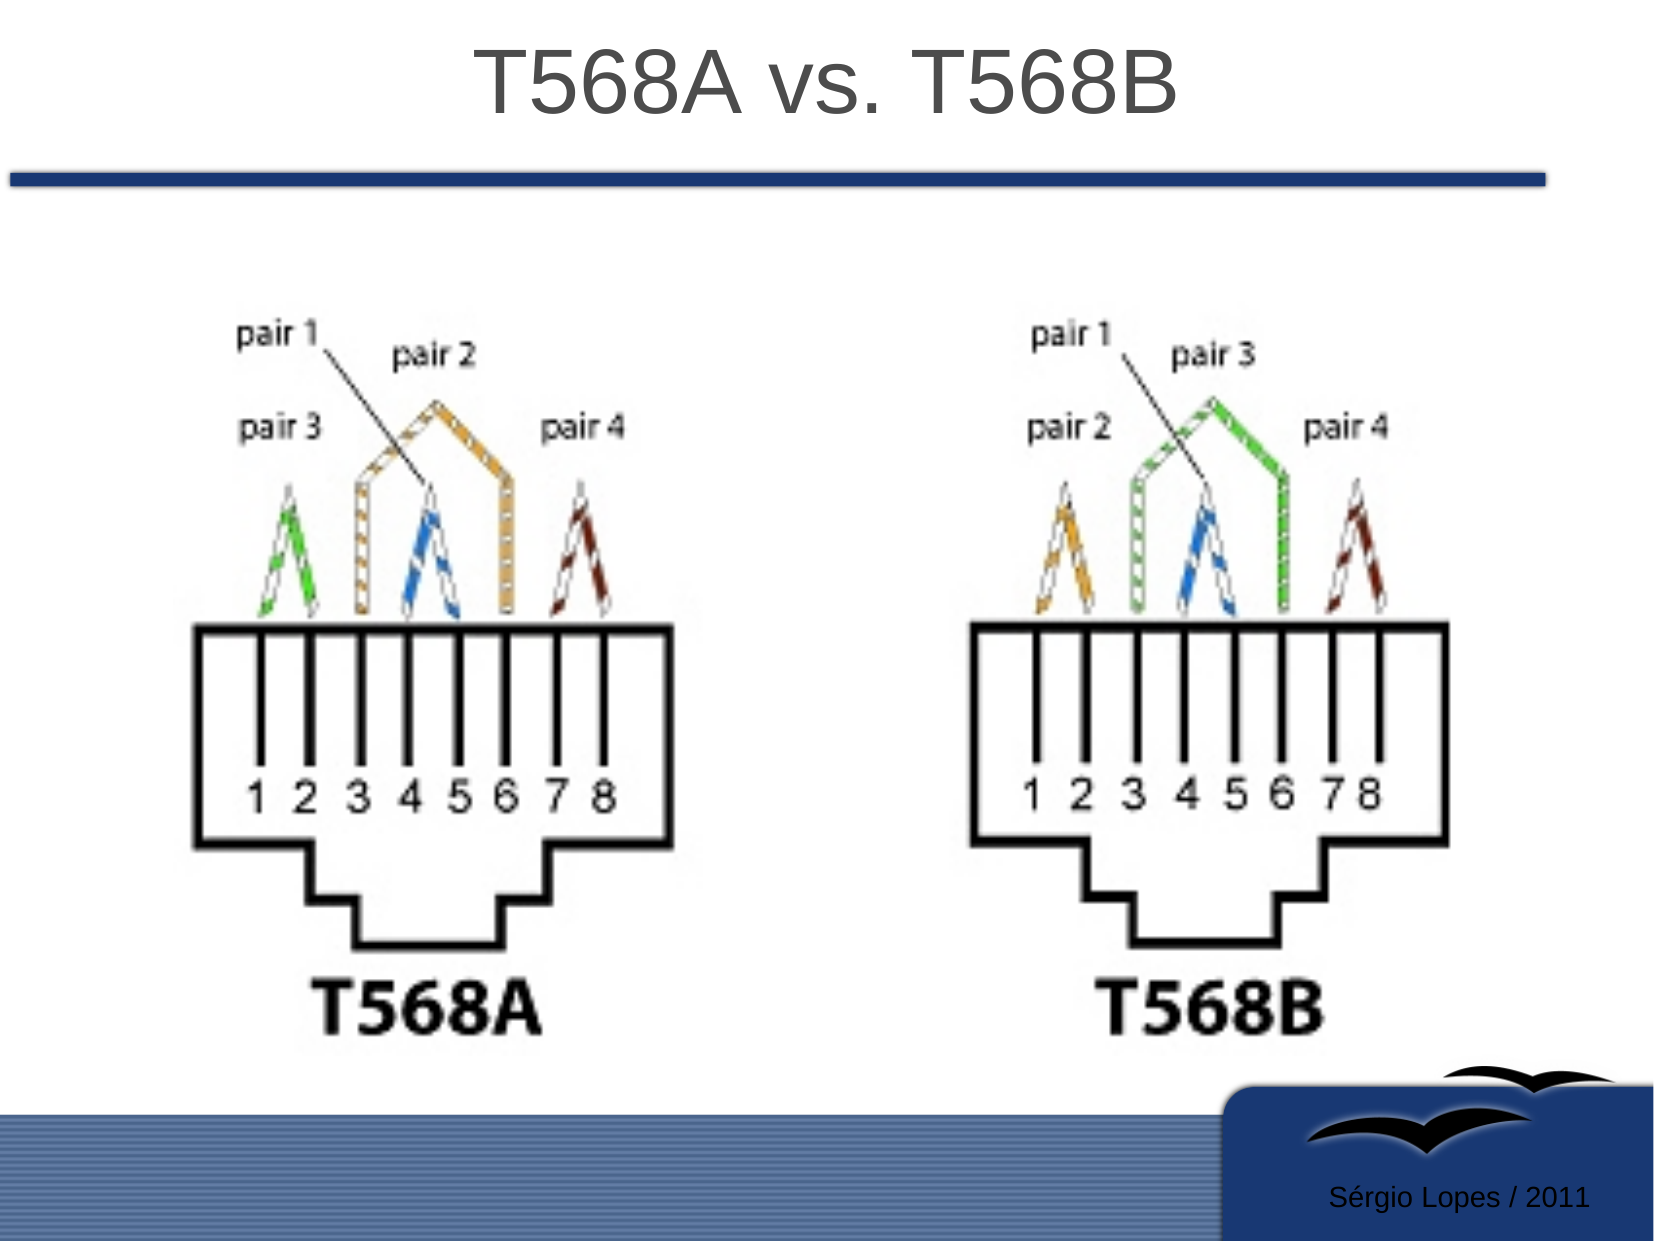

# T568A vs. T568B
Sérgio Lopes / 2011